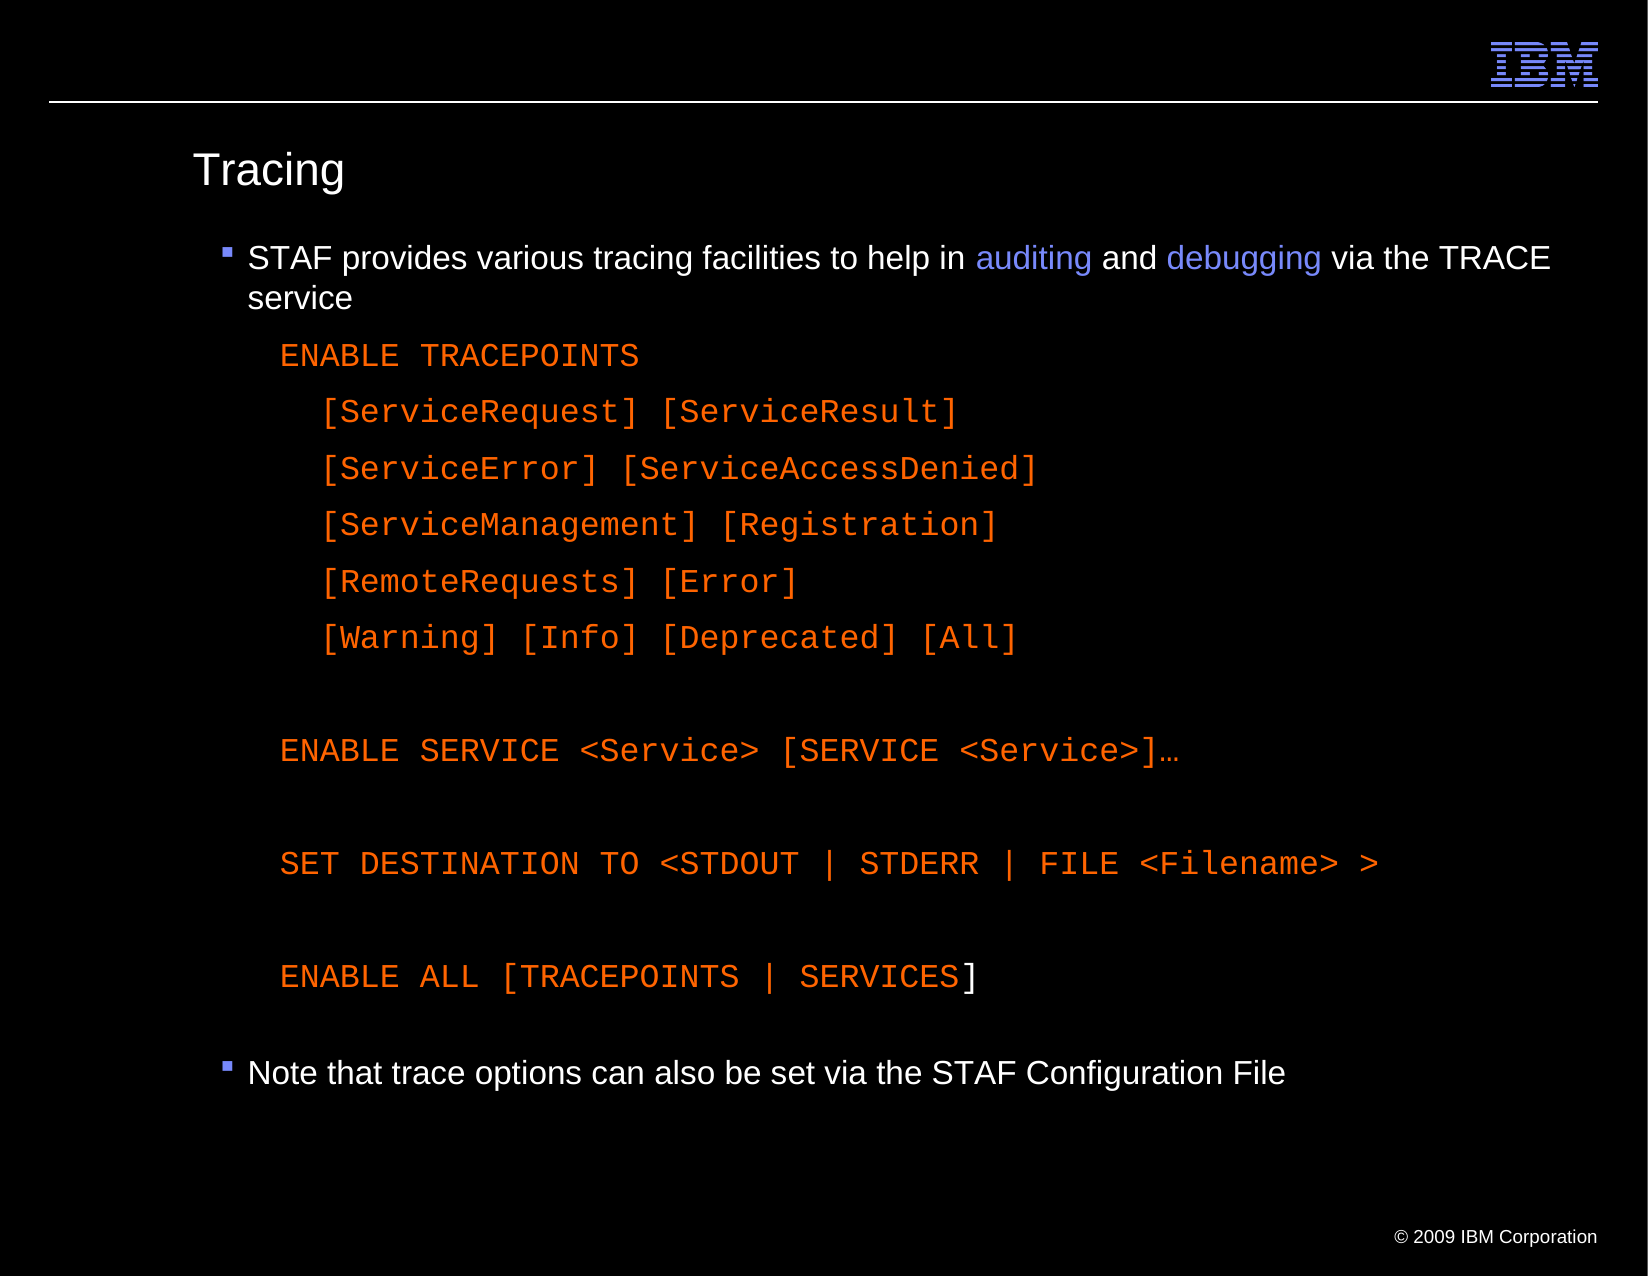

# Tracing
STAF provides various tracing facilities to help in auditing and debugging via the TRACE service
ENABLE TRACEPOINTS
 [ServiceRequest] [ServiceResult]
 [ServiceError] [ServiceAccessDenied]
 [ServiceManagement] [Registration]
 [RemoteRequests] [Error]
 [Warning] [Info] [Deprecated] [All]
ENABLE SERVICE <Service> [SERVICE <Service>]…
SET DESTINATION TO <STDOUT | STDERR | FILE <Filename> >
ENABLE ALL [TRACEPOINTS | SERVICES]
Note that trace options can also be set via the STAF Configuration File